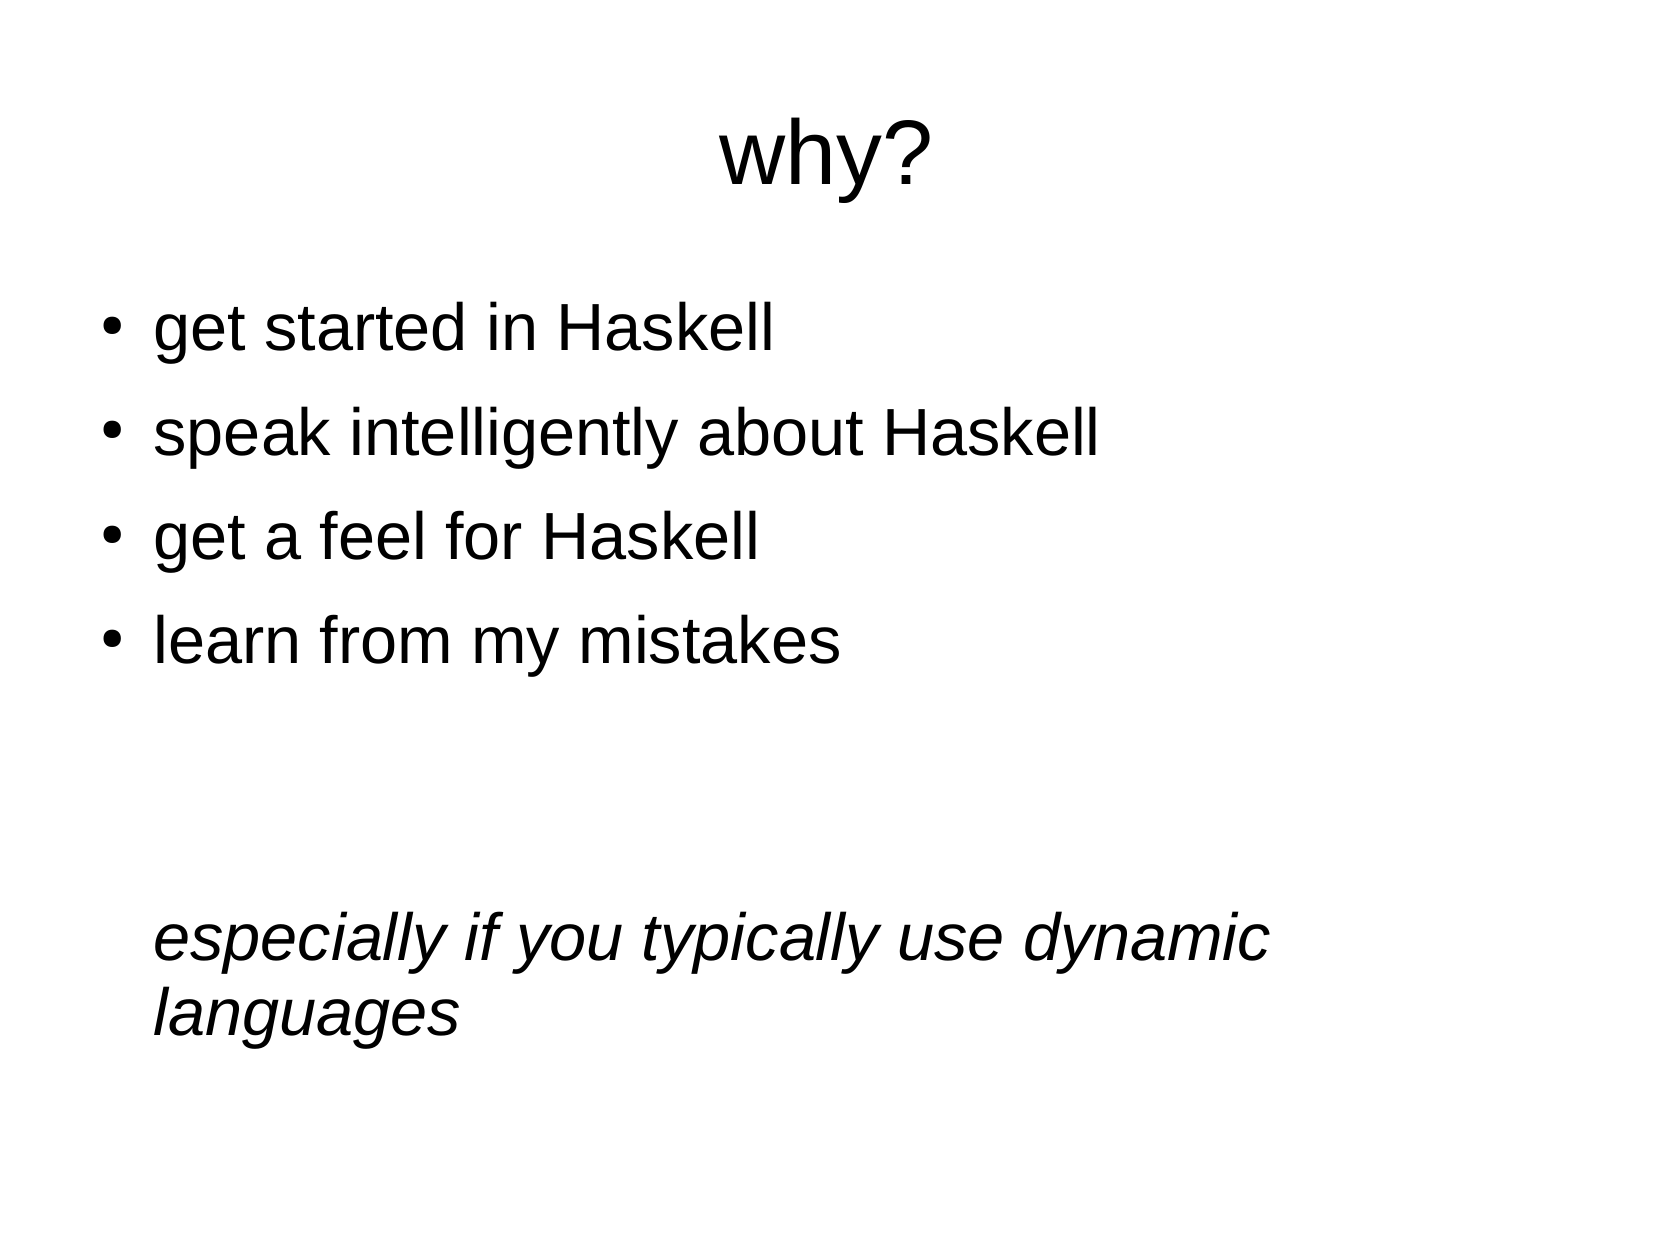

# why?
get started in Haskell
speak intelligently about Haskell
get a feel for Haskell
learn from my mistakes
especially if you typically use dynamic languages